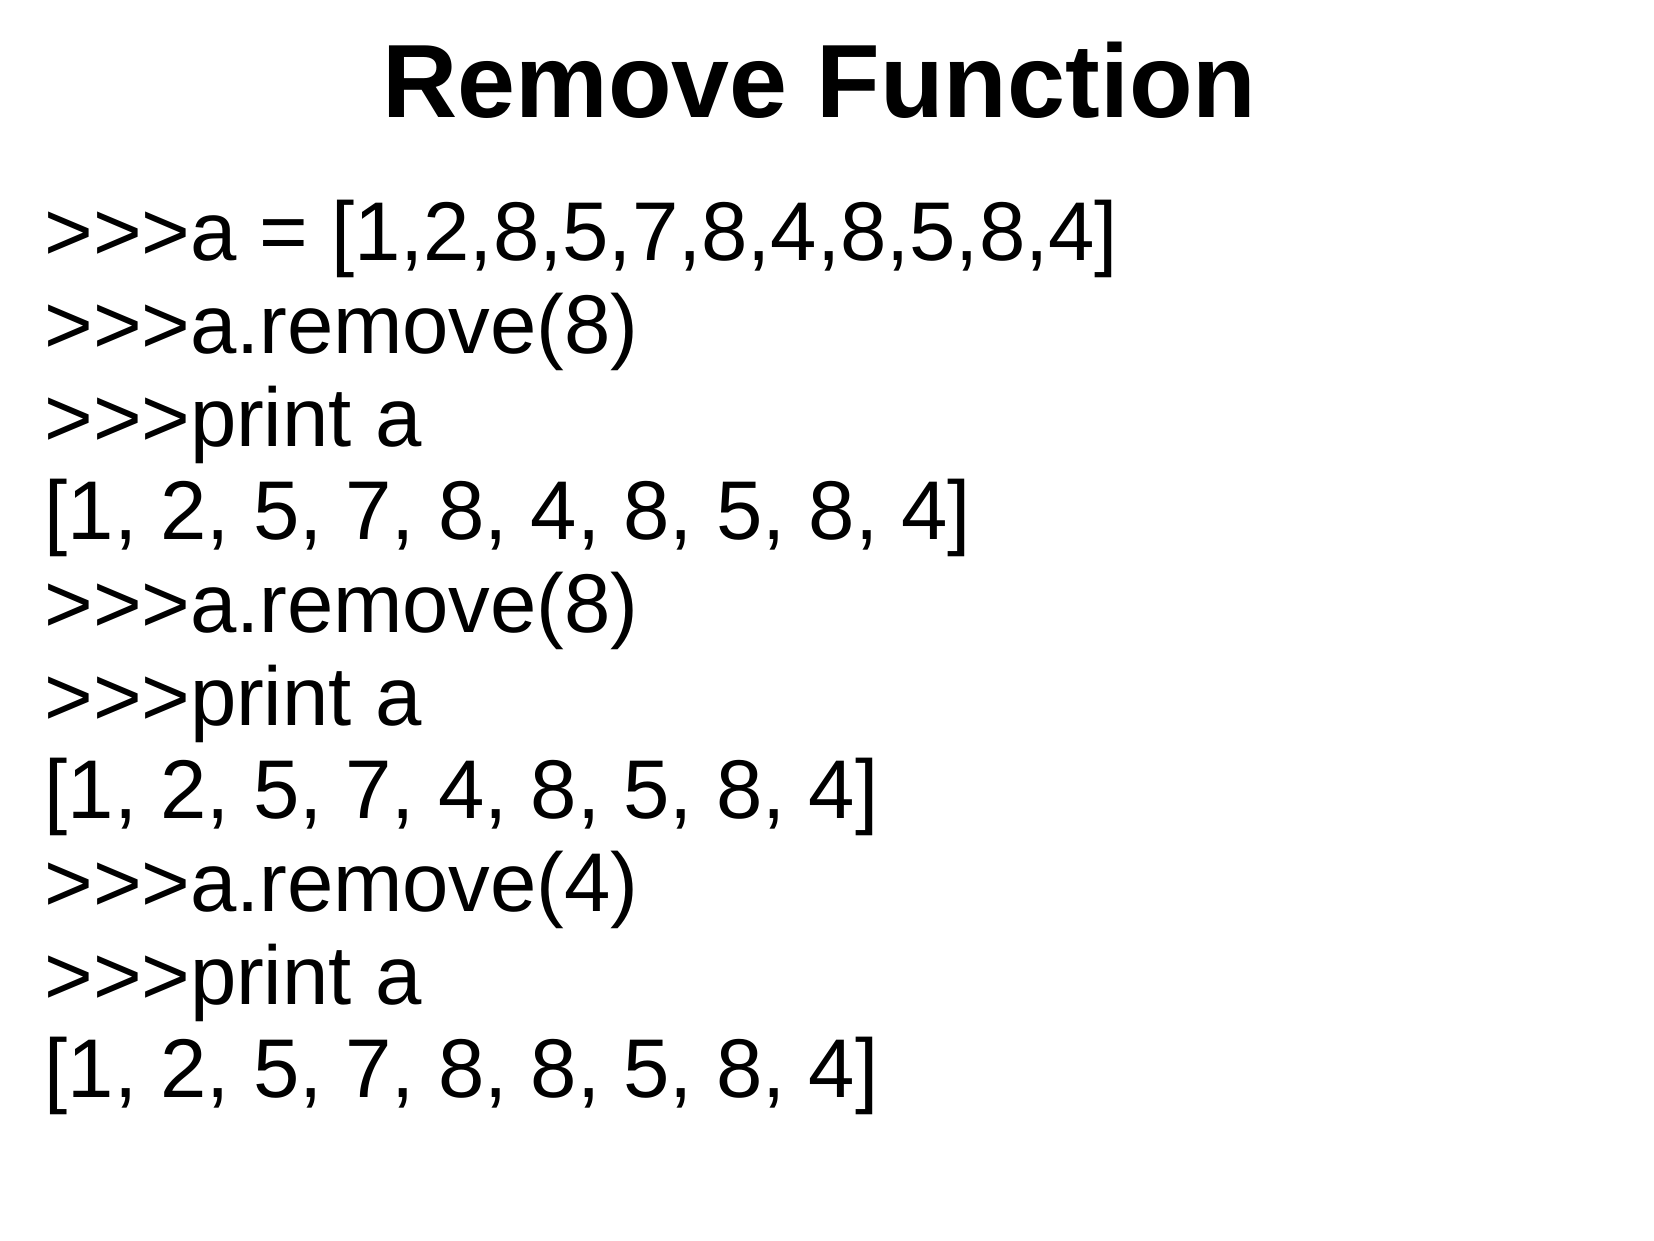

Remove Function
>>>a = [1,2,8,5,7,8,4,8,5,8,4]
>>>a.remove(8)
>>>print a
[1, 2, 5, 7, 8, 4, 8, 5, 8, 4]
>>>a.remove(8)
>>>print a
[1, 2, 5, 7, 4, 8, 5, 8, 4]
>>>a.remove(4)
>>>print a
[1, 2, 5, 7, 8, 8, 5, 8, 4]